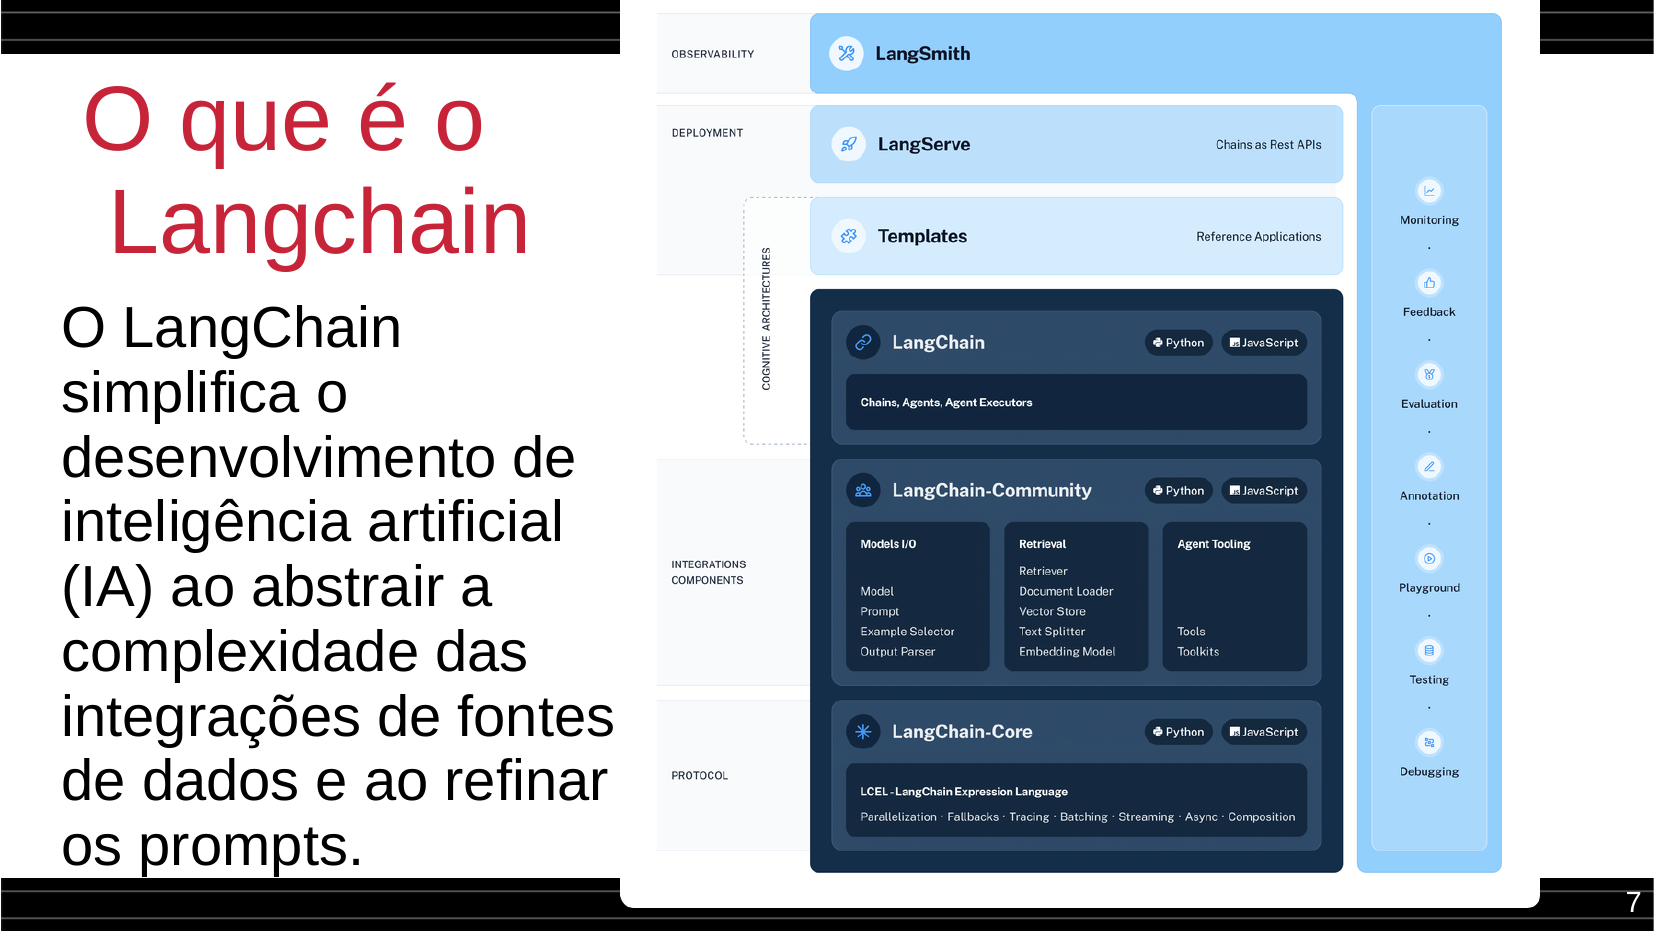

# O que é o Langchain
O LangChain simplifica o desenvolvimento de inteligência artificial (IA) ao abstrair a complexidade das integrações de fontes de dados e ao refinar os prompts.